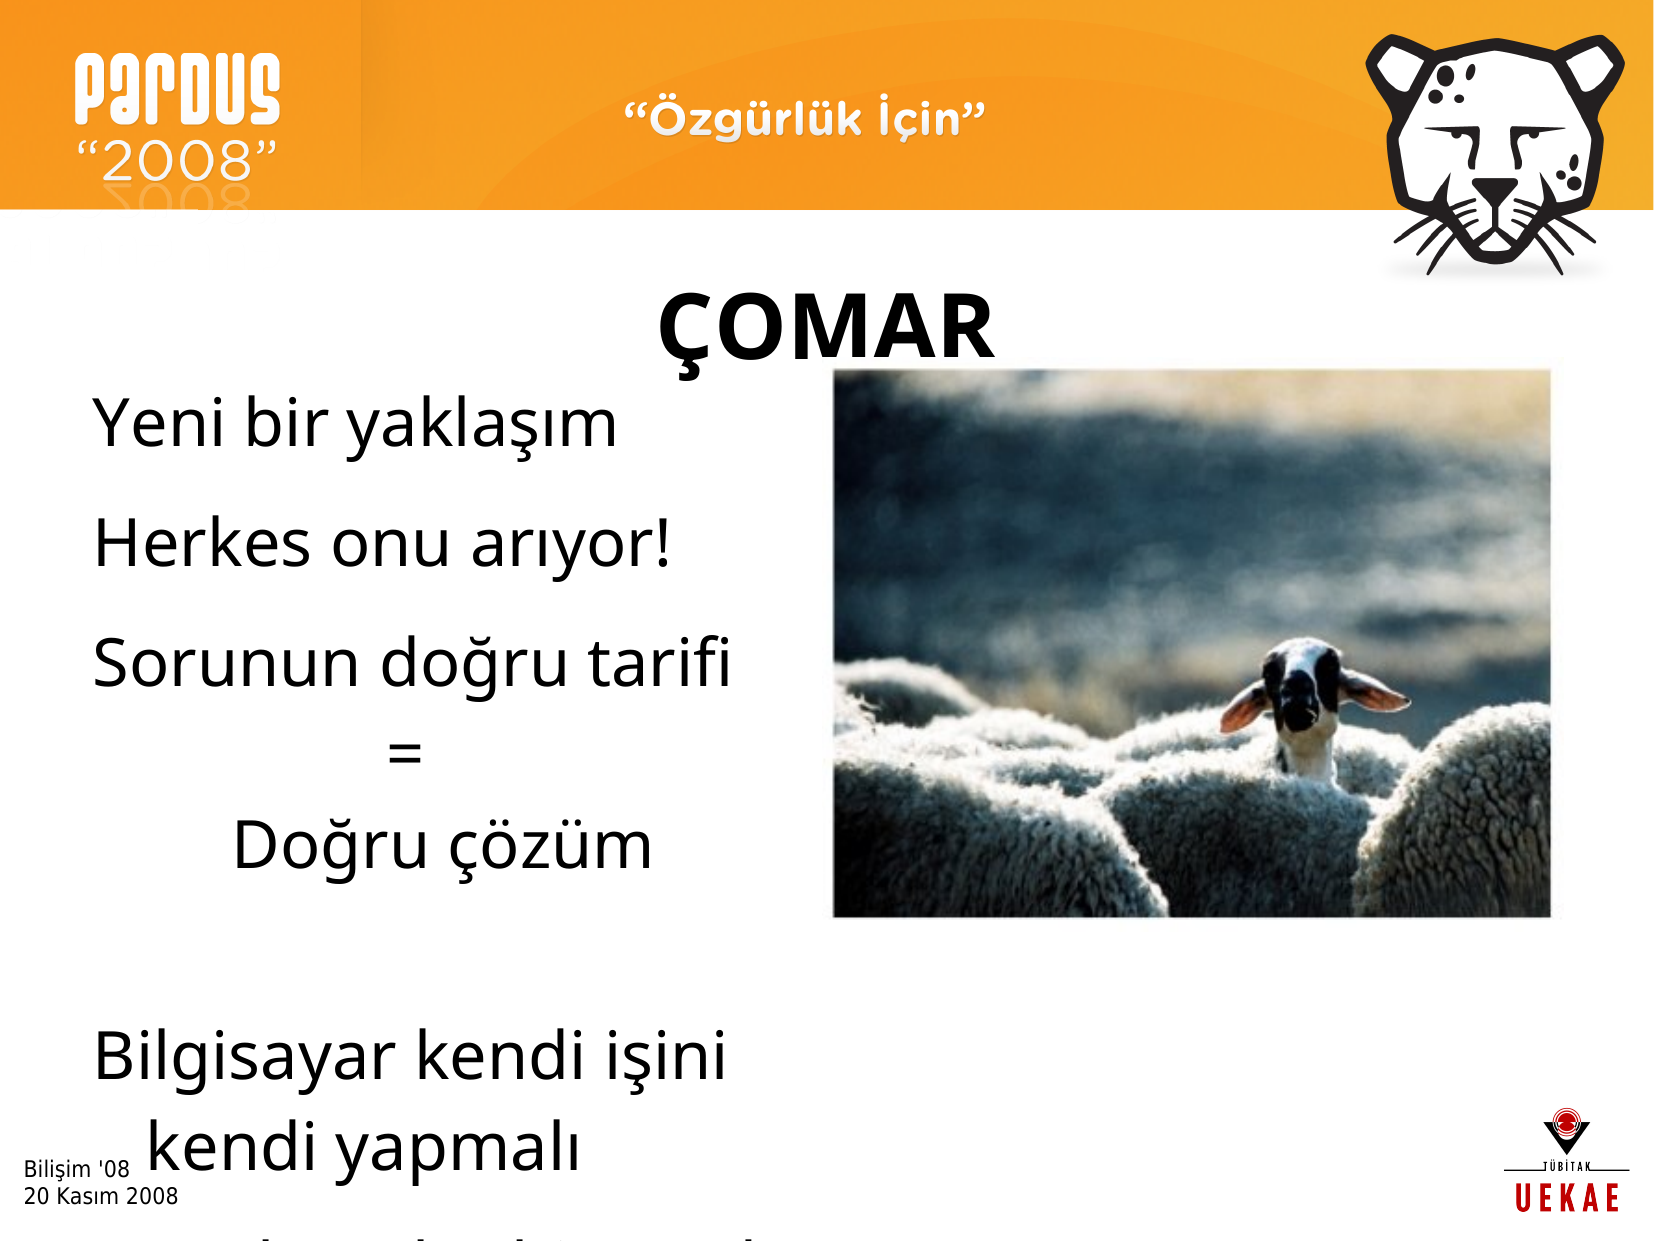

# ÇOMAR
Yeni bir yaklaşım
Herkes onu arıyor!
Sorunun doğru tarifi
 =
 Doğru çözüm
Bilgisayar kendi işini kendi yapmalı
Uygulamalar bir arada çalışabilmeli